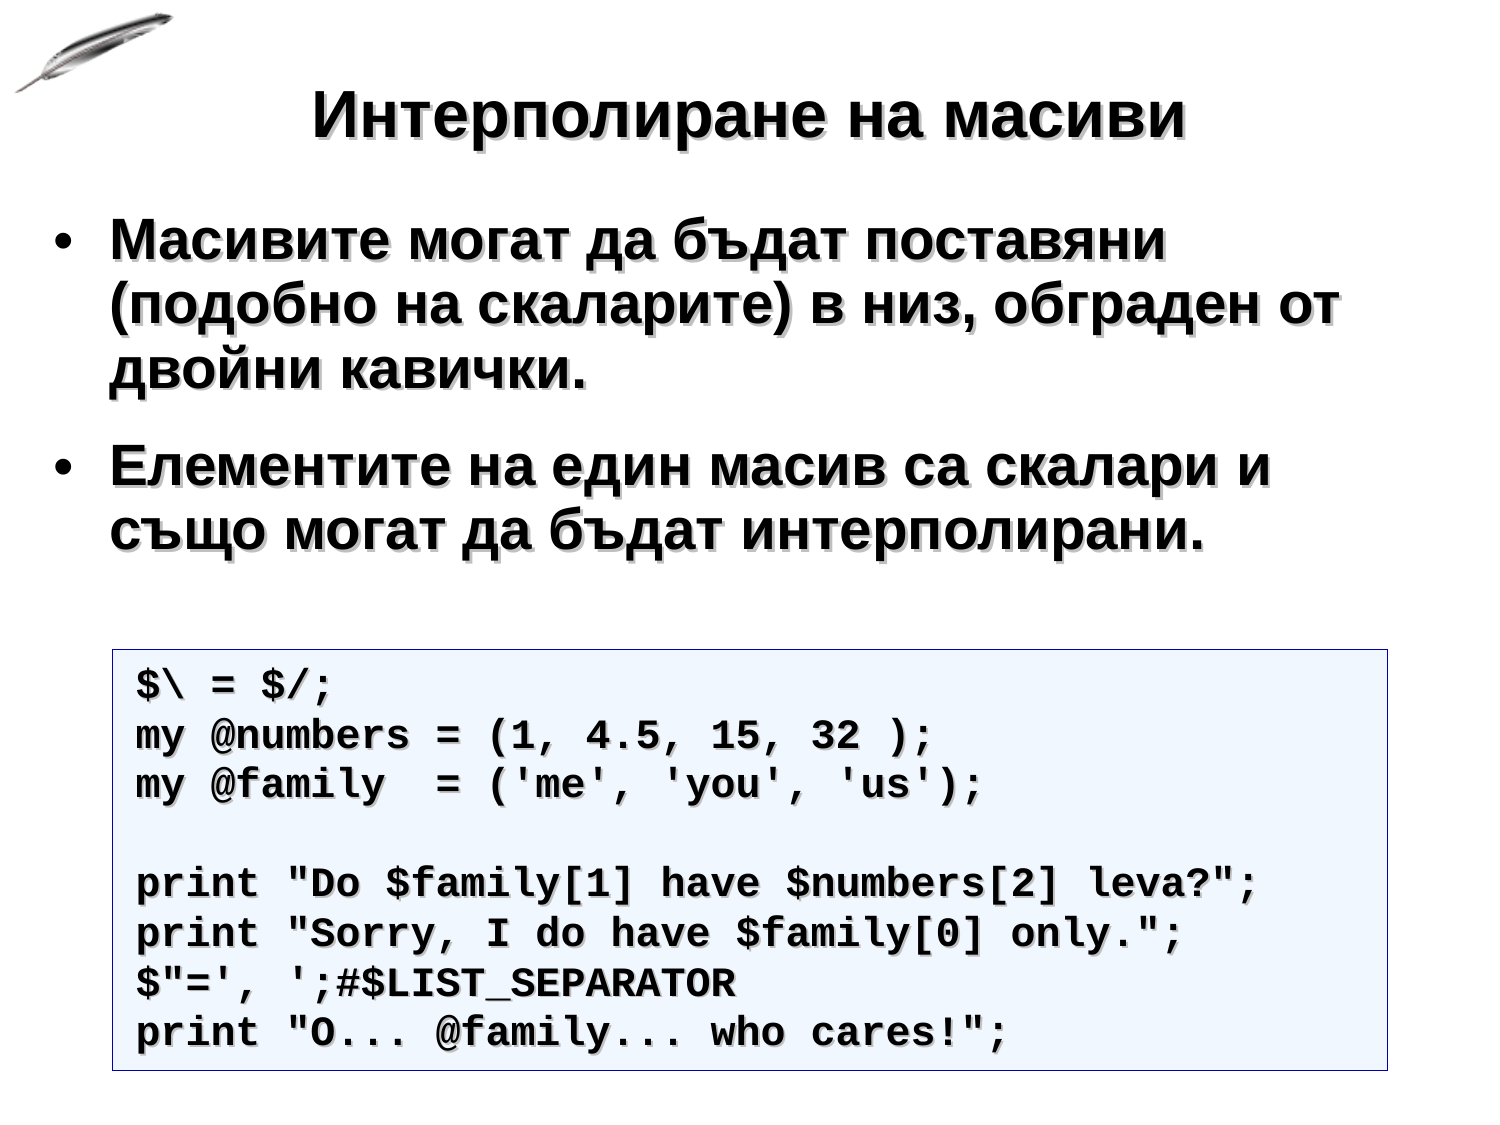

# Интерполиране на масиви
Масивите могат да бъдат поставяни (подобно на скаларите) в низ, обграден от двойни кавички.
Елементите на един масив са скалари и също могат да бъдат интерполирани.
$\ = $/;
my @numbers = (1, 4.5, 15, 32 );
my @family = ('me', 'you', 'us');
print "Do $family[1] have $numbers[2] leva?";
print "Sorry, I do have $family[0] only.";
$"=', ';#$LIST_SEPARATOR
print "O... @family... who cares!";